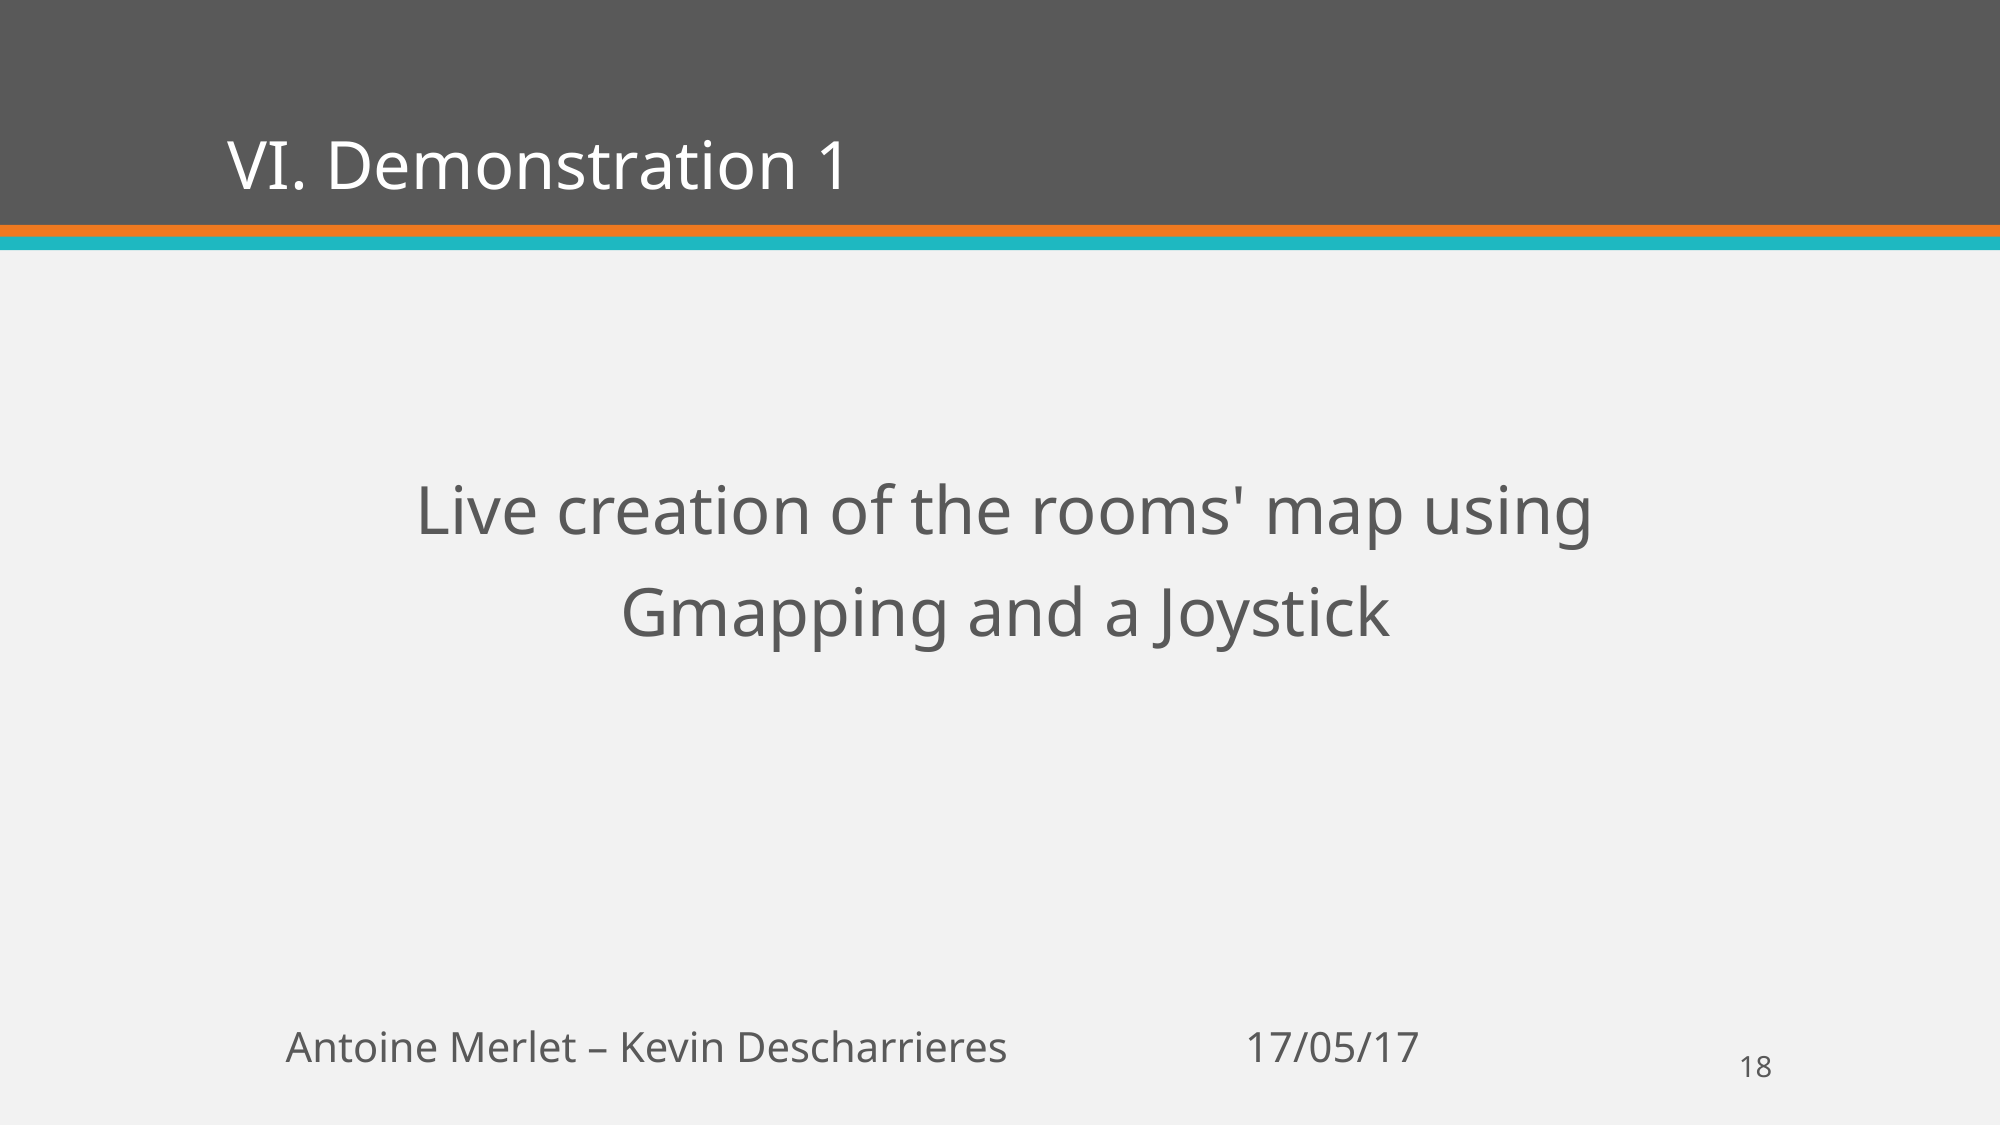

# VI. Demonstration 1
Live creation of the rooms' map using
Gmapping and a Joystick
Antoine Merlet – Kevin Descharrieres	 			17/05/17